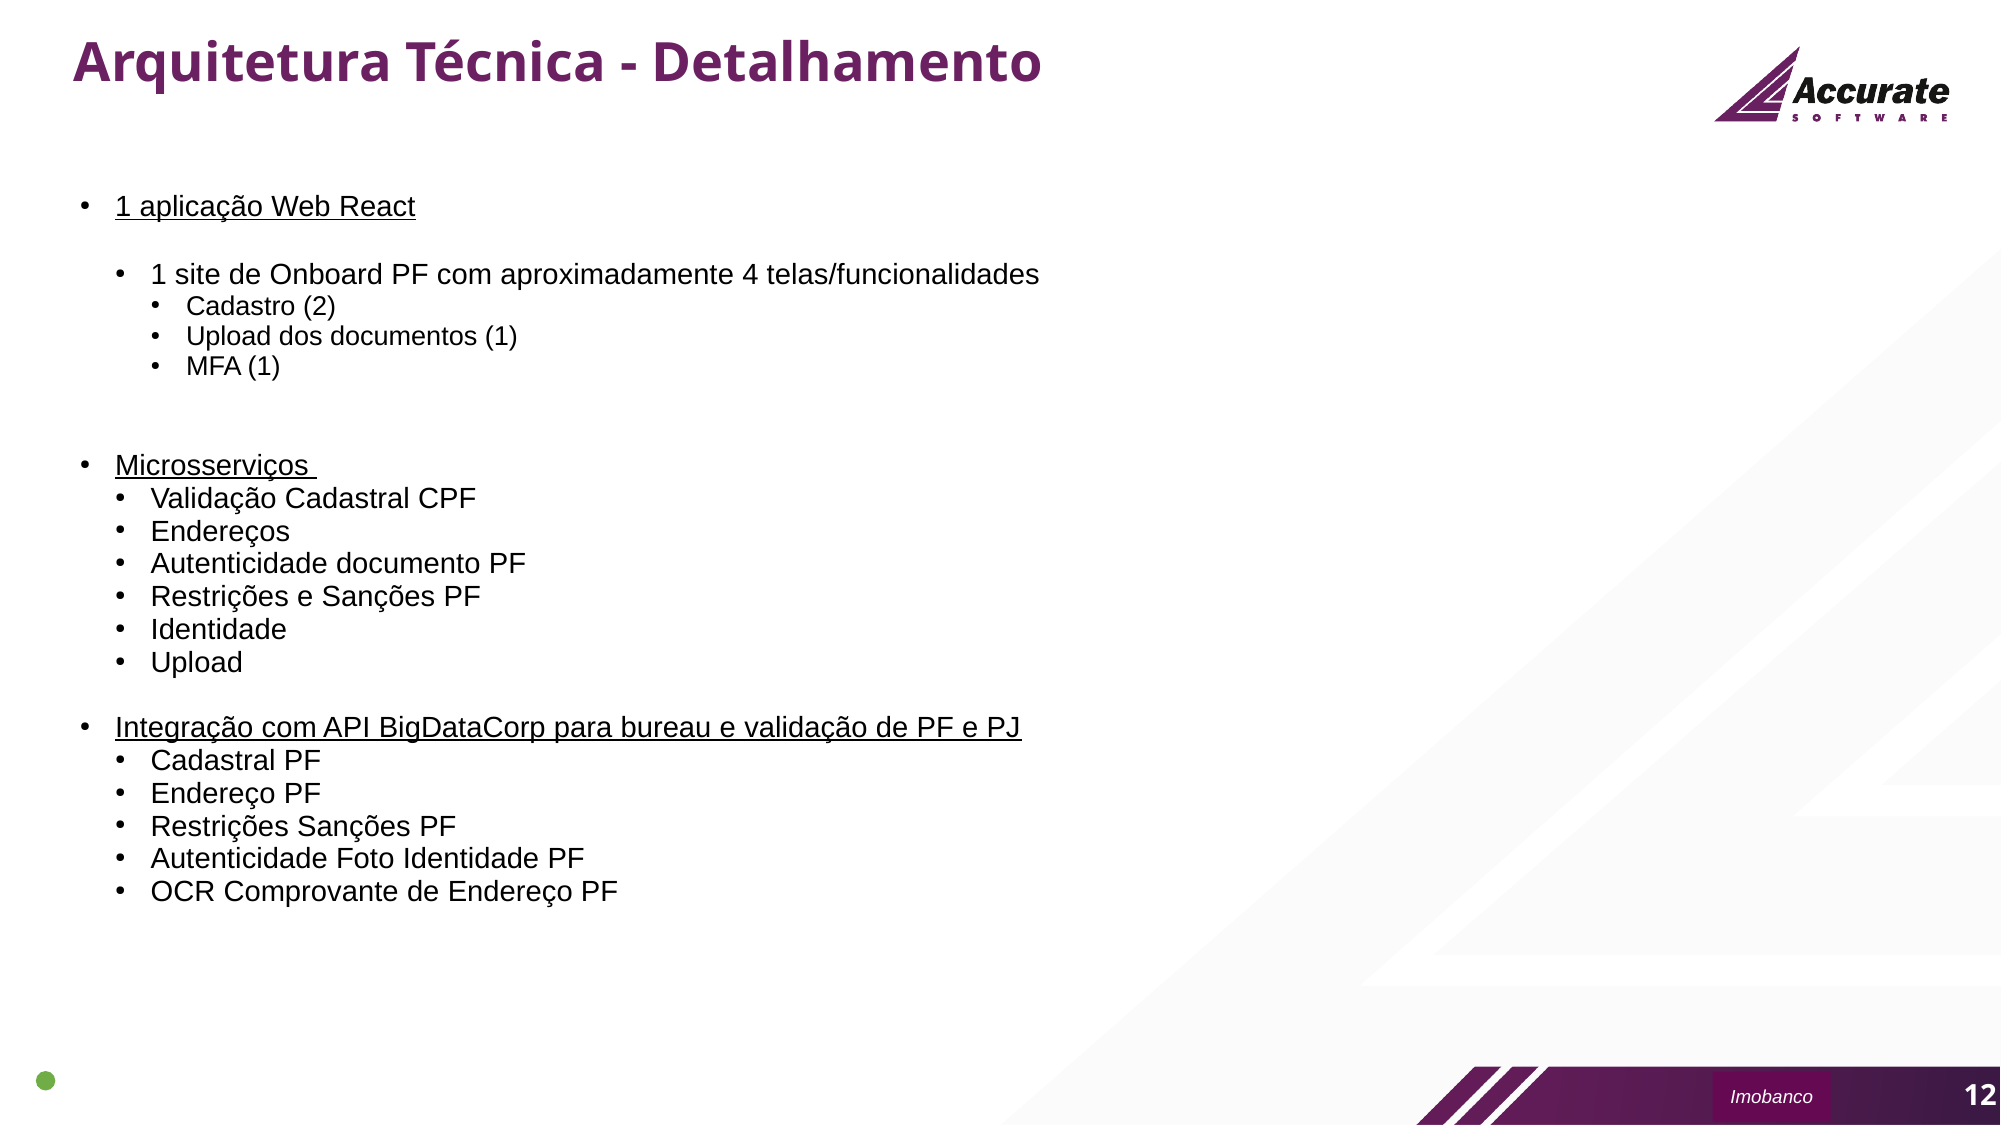

Arquitetura Técnica - Detalhamento
1 aplicação Web React
1 site de Onboard PF com aproximadamente 4 telas/funcionalidades
Cadastro (2)
Upload dos documentos (1)
MFA (1)
Microsserviços
Validação Cadastral CPF
Endereços
Autenticidade documento PF
Restrições e Sanções PF
Identidade
Upload
Integração com API BigDataCorp para bureau e validação de PF e PJ
Cadastral PF
Endereço PF
Restrições Sanções PF
Autenticidade Foto Identidade PF
OCR Comprovante de Endereço PF
Imobanco